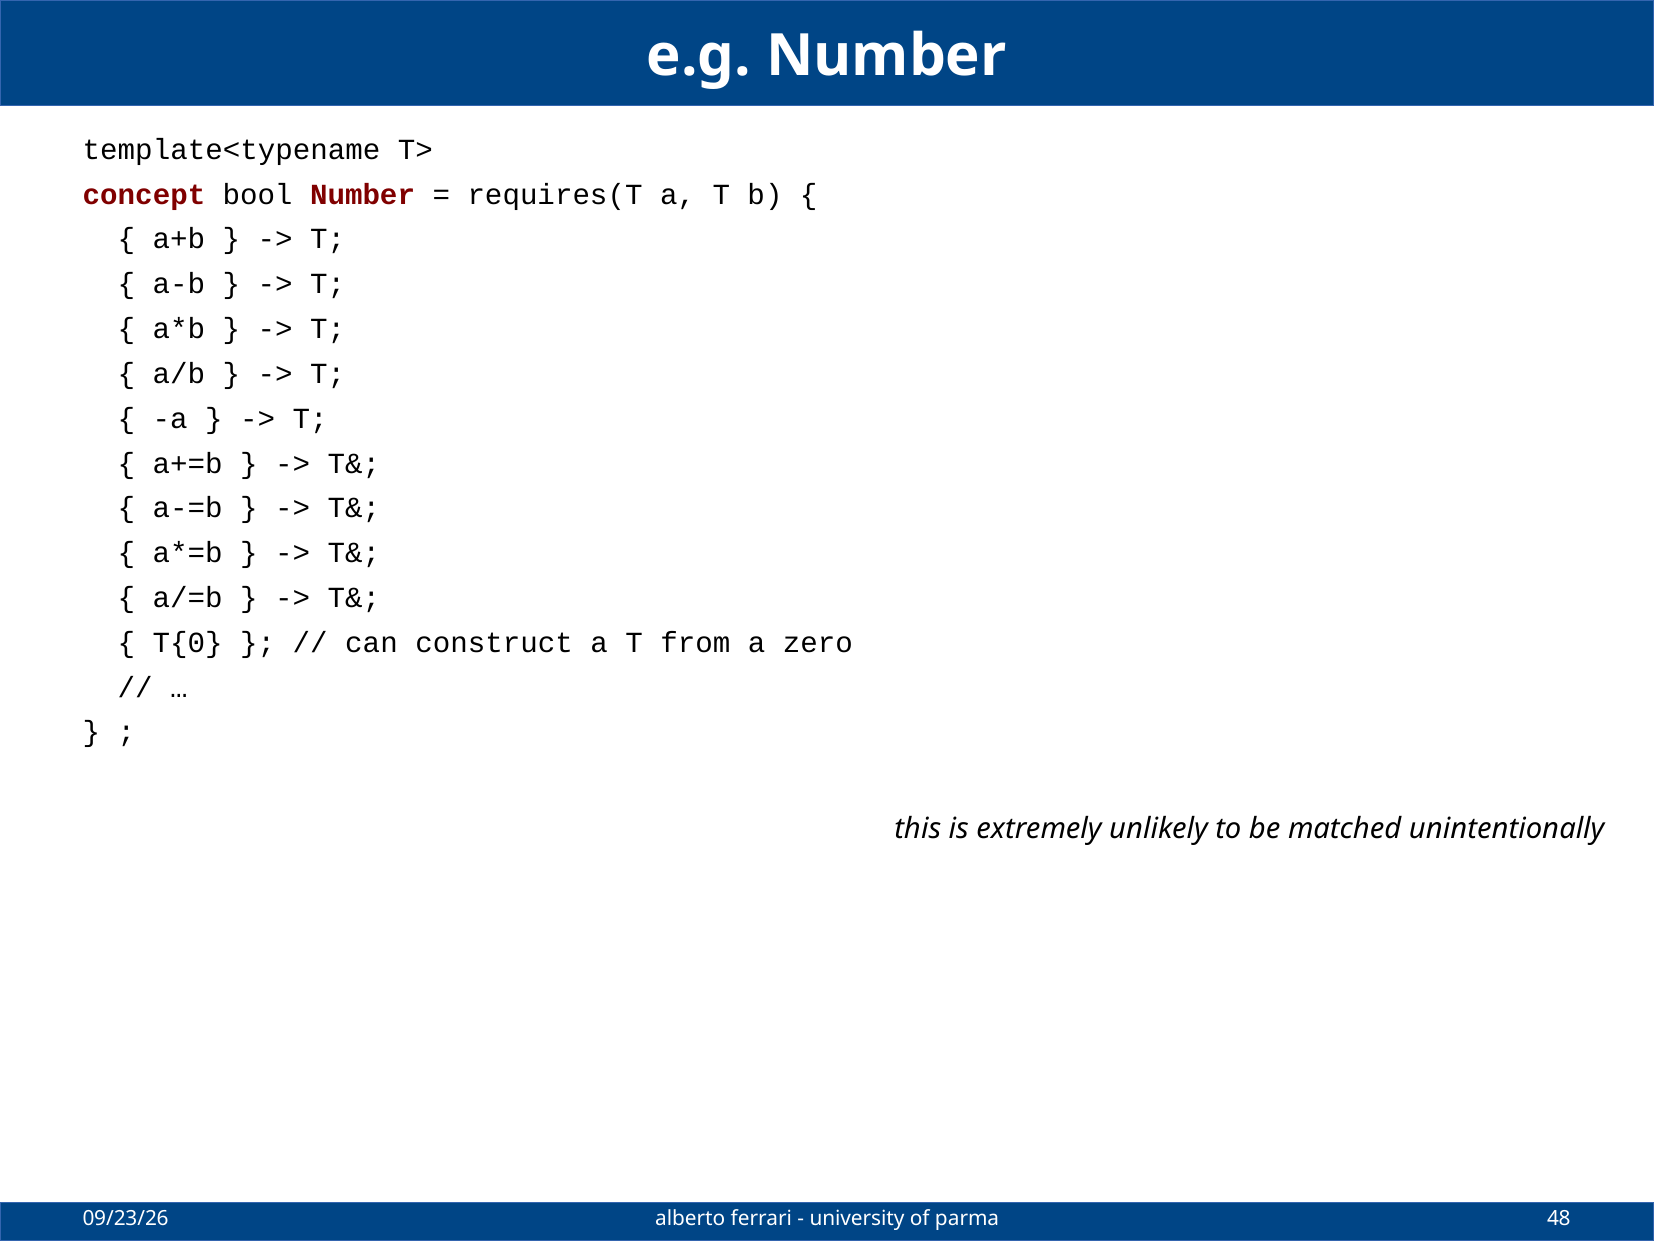

# e.g. Number
template<typename T>
concept bool Number = requires(T a, T b) {
 { a+b } -> T;
 { a-b } -> T;
 { a*b } -> T;
 { a/b } -> T;
 { -a } -> T;
 { a+=b } -> T&;
 { a-=b } -> T&;
 { a*=b } -> T&;
 { a/=b } -> T&;
 { T{0} }; // can construct a T from a zero
 // …
} ;
this is extremely unlikely to be matched unintentionally
alberto ferrari - university of parma
48